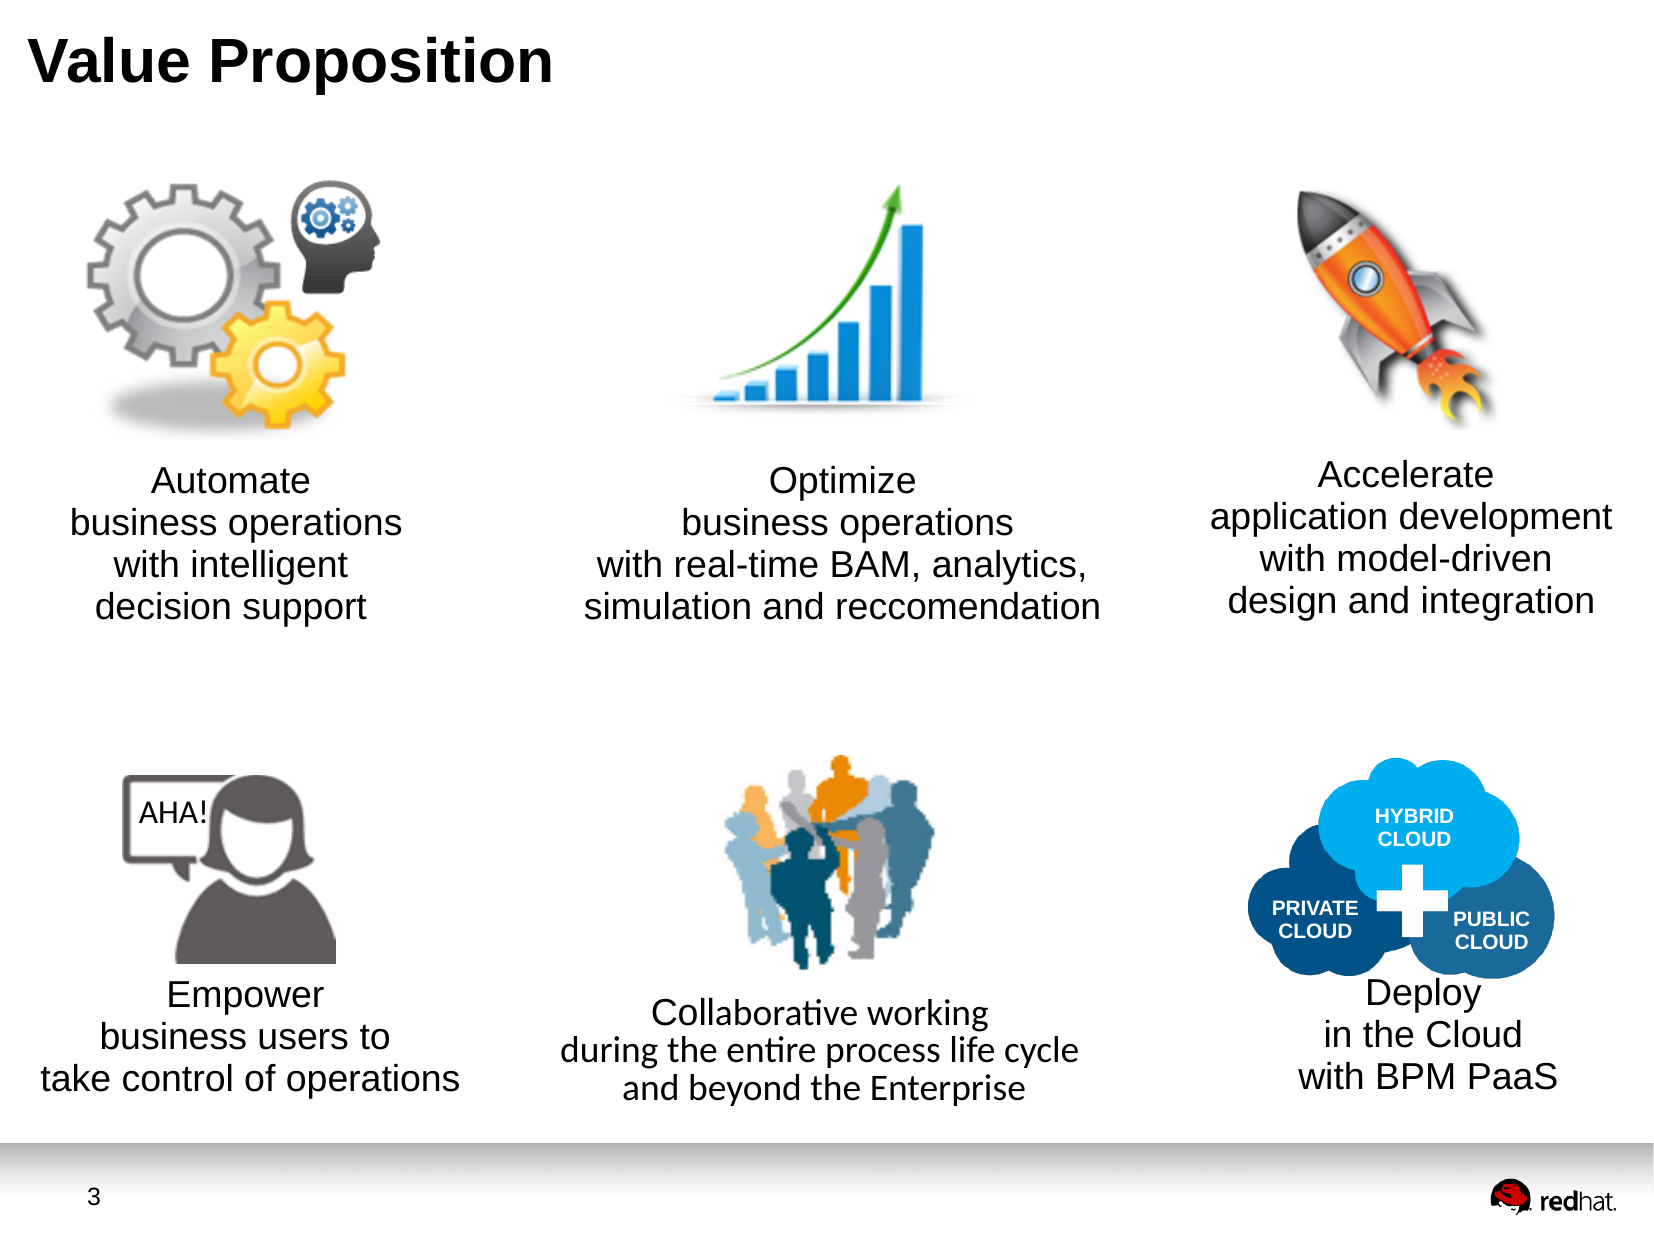

# Value Proposition
Accelerate
application development
with model-driven
design and integration
Automate
business operations
with intelligent
decision support
Optimize
business operations
with real-time BAM, analytics,
simulation and reccomendation
HYBRID CLOUD
PRIVATE
CLOUD
PUBLIC
CLOUD
AHA!
Deploy
in the Cloud
with BPM PaaS
Empower
business users to
take control of operations
Collaborative working
during the entire process life cycle
and beyond the Enterprise